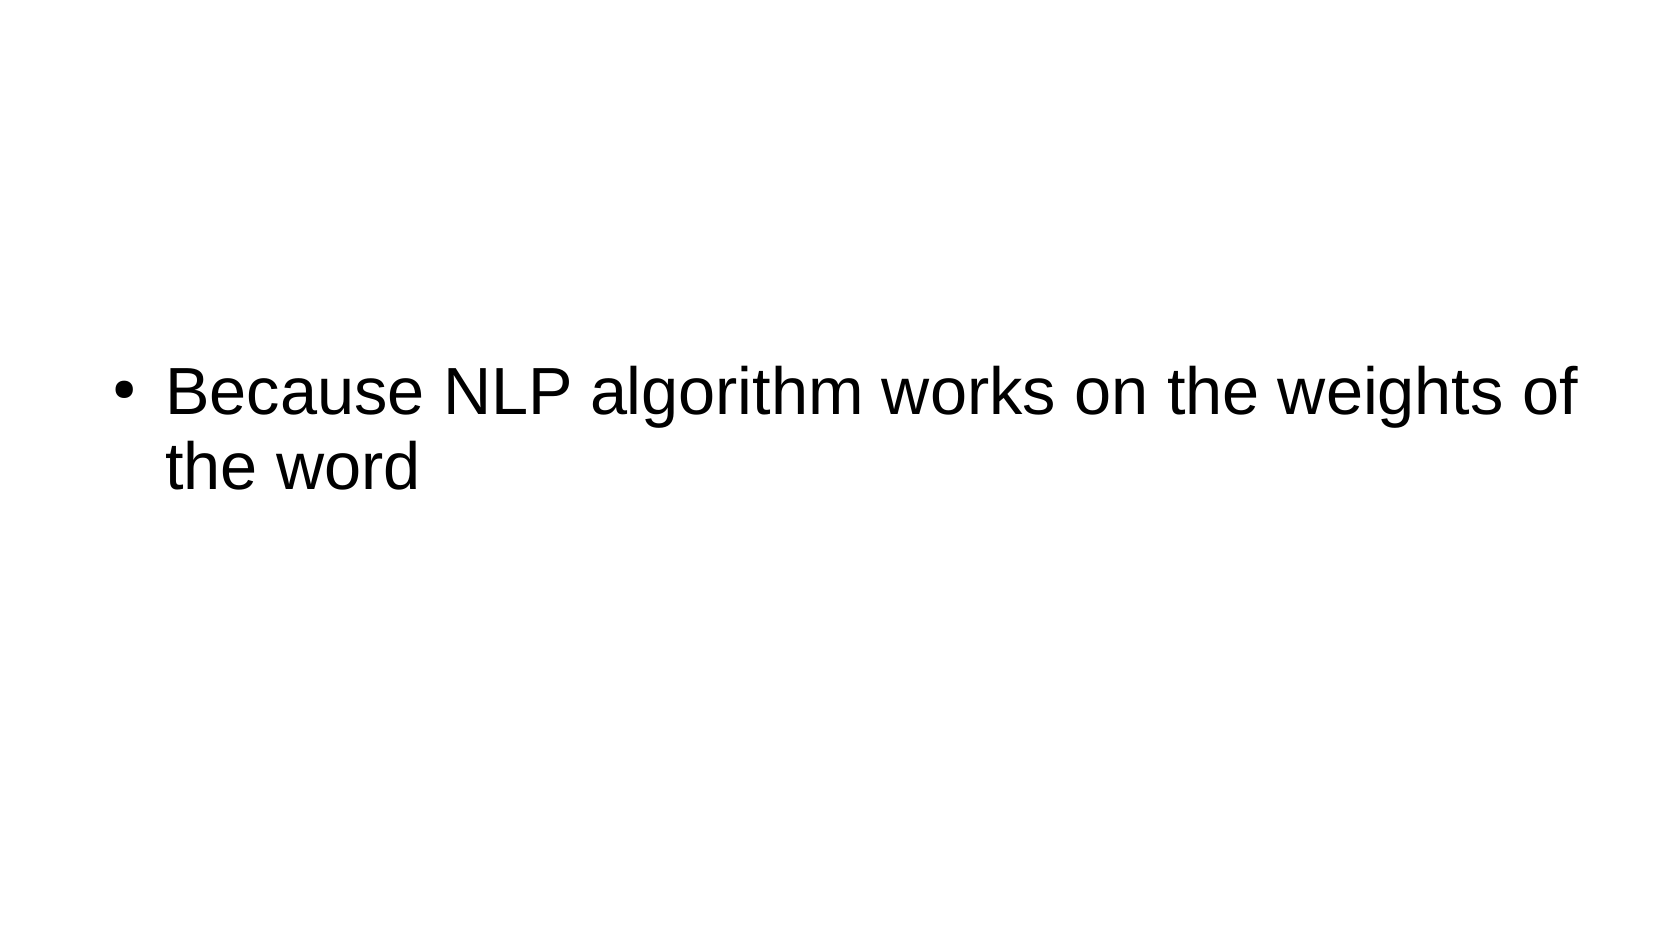

# Because NLP algorithm works on the weights of the word